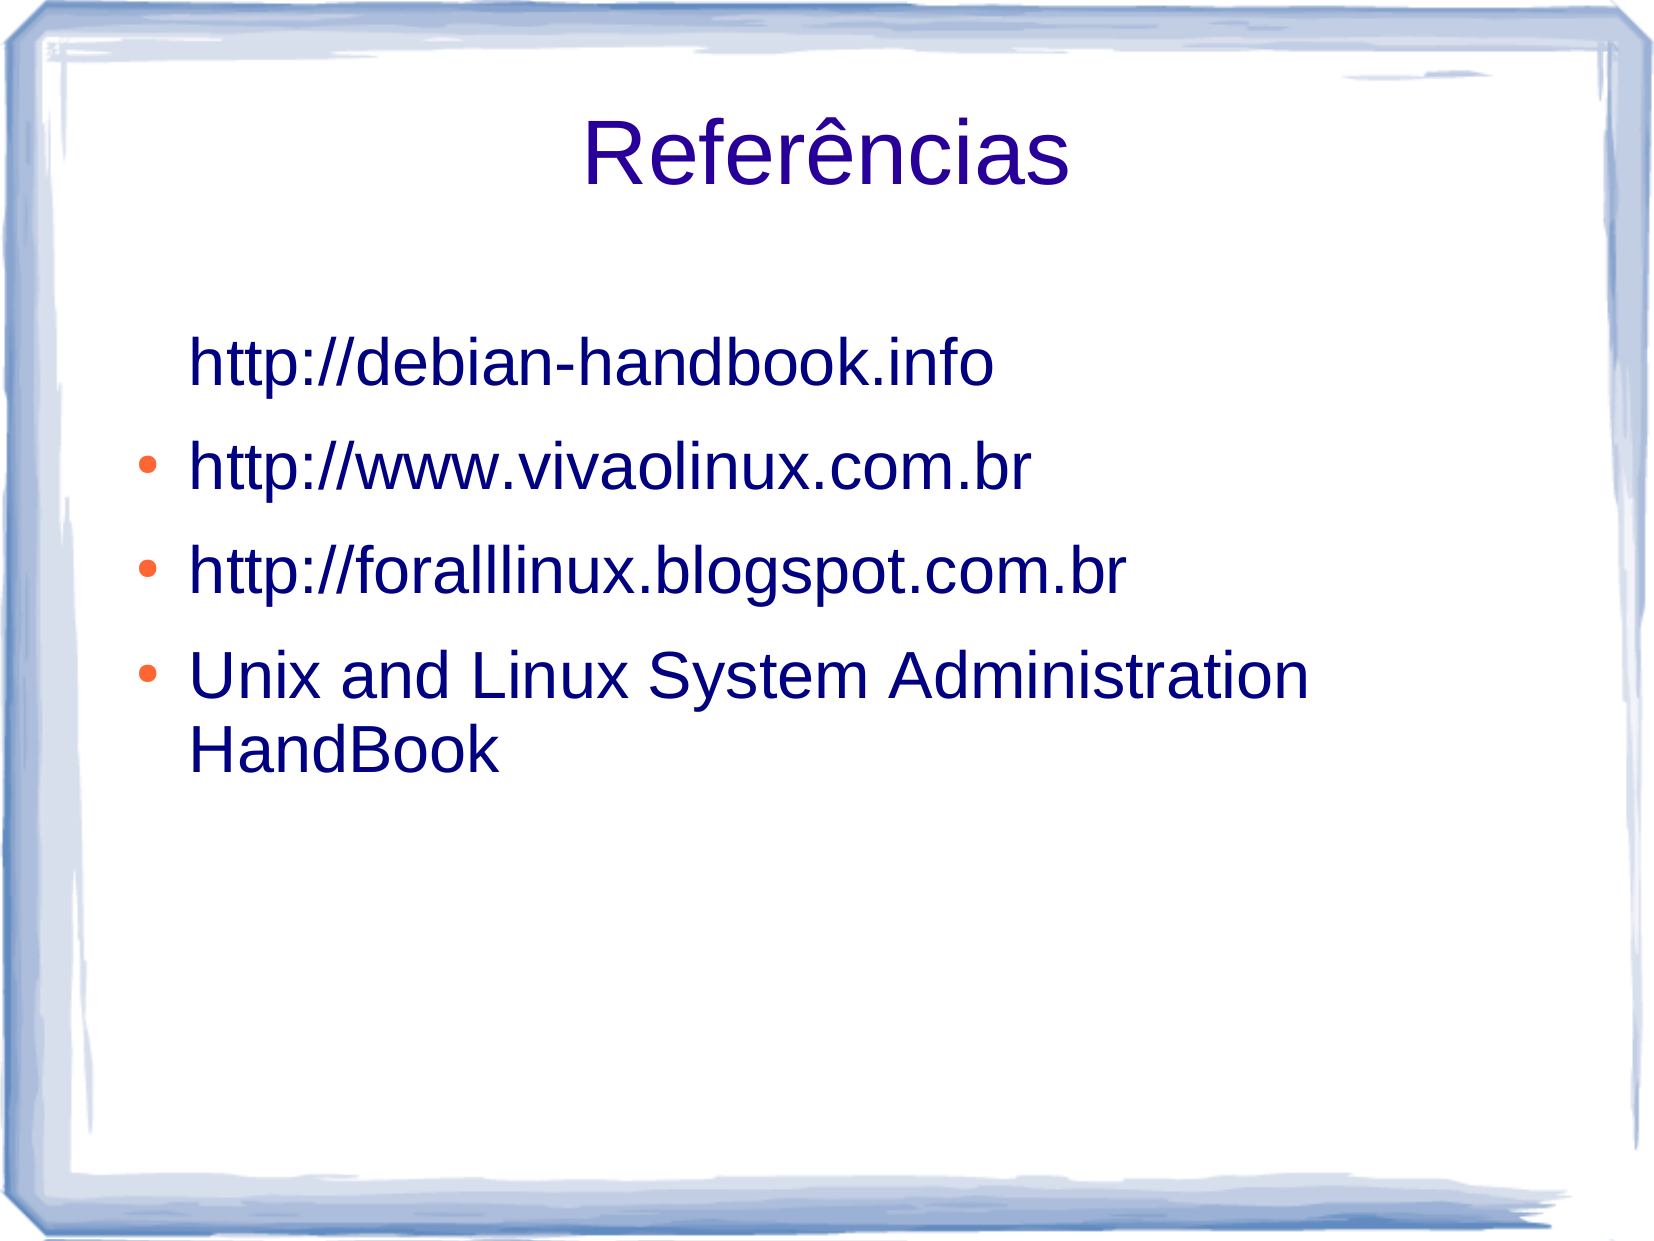

# Referências
http://debian-handbook.info
http://www.vivaolinux.com.br
http://foralllinux.blogspot.com.br
Unix and Linux System Administration HandBook